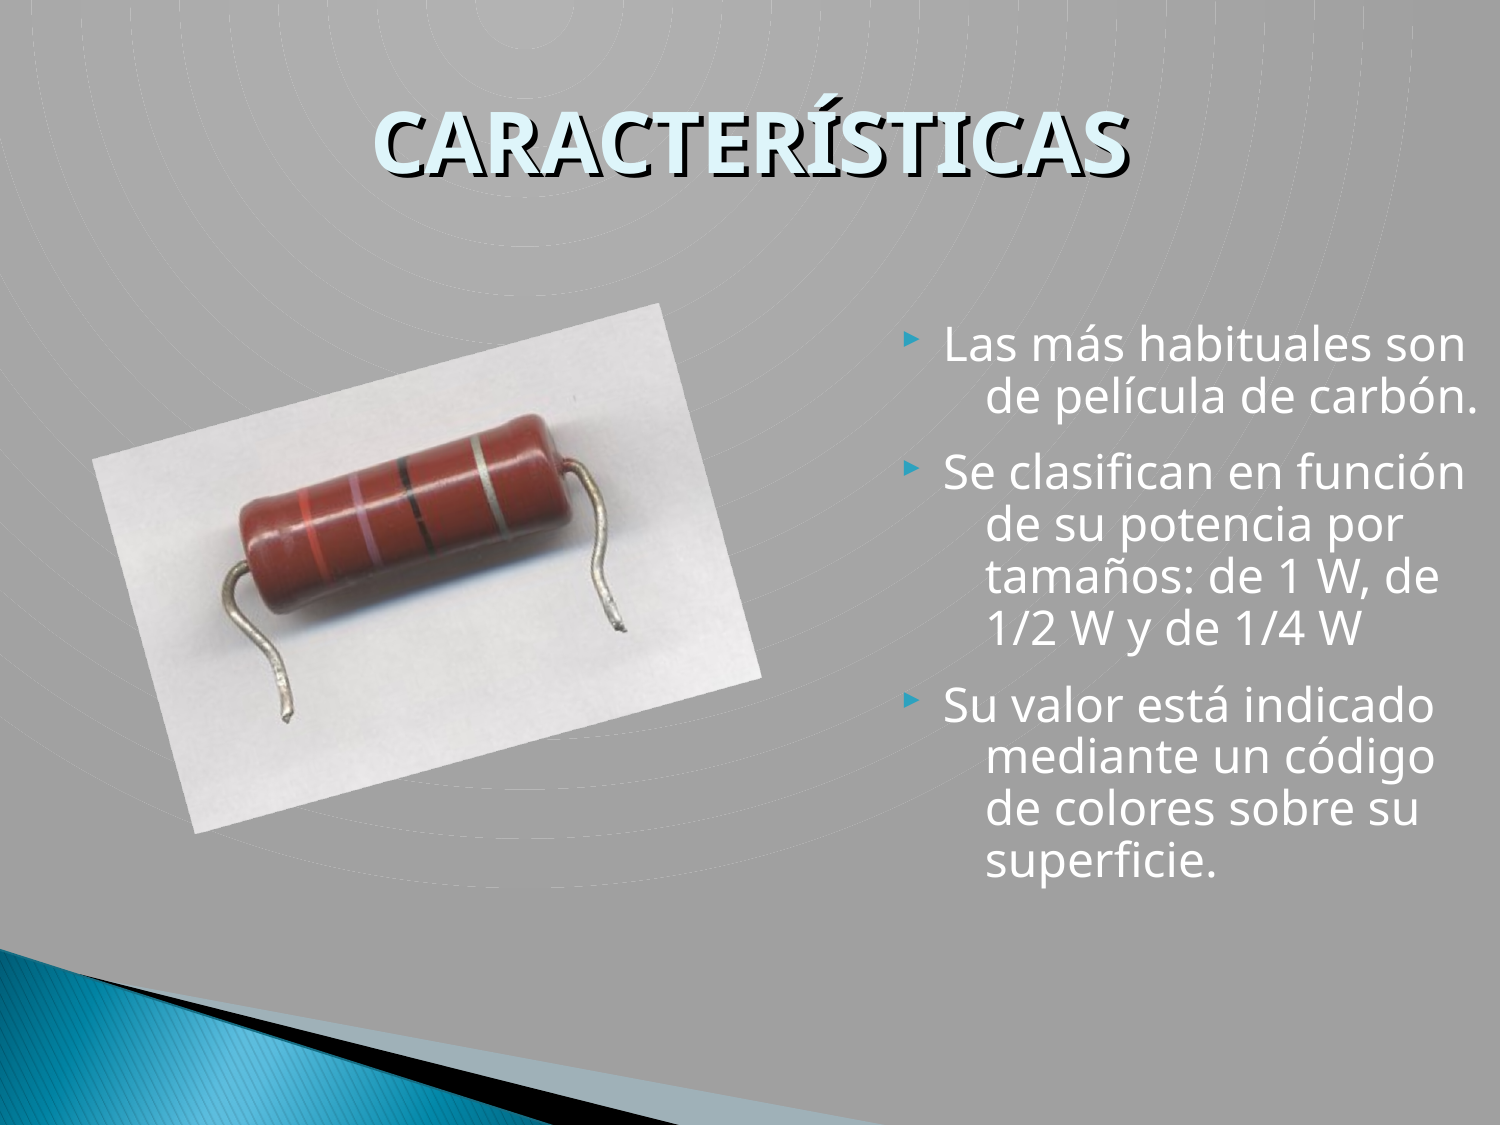

# CARACTERÍSTICAS
Las más habituales son de película de carbón.
Se clasifican en función de su potencia por tamaños: de 1 W, de 1/2 W y de 1/4 W
Su valor está indicado mediante un código de colores sobre su superficie.